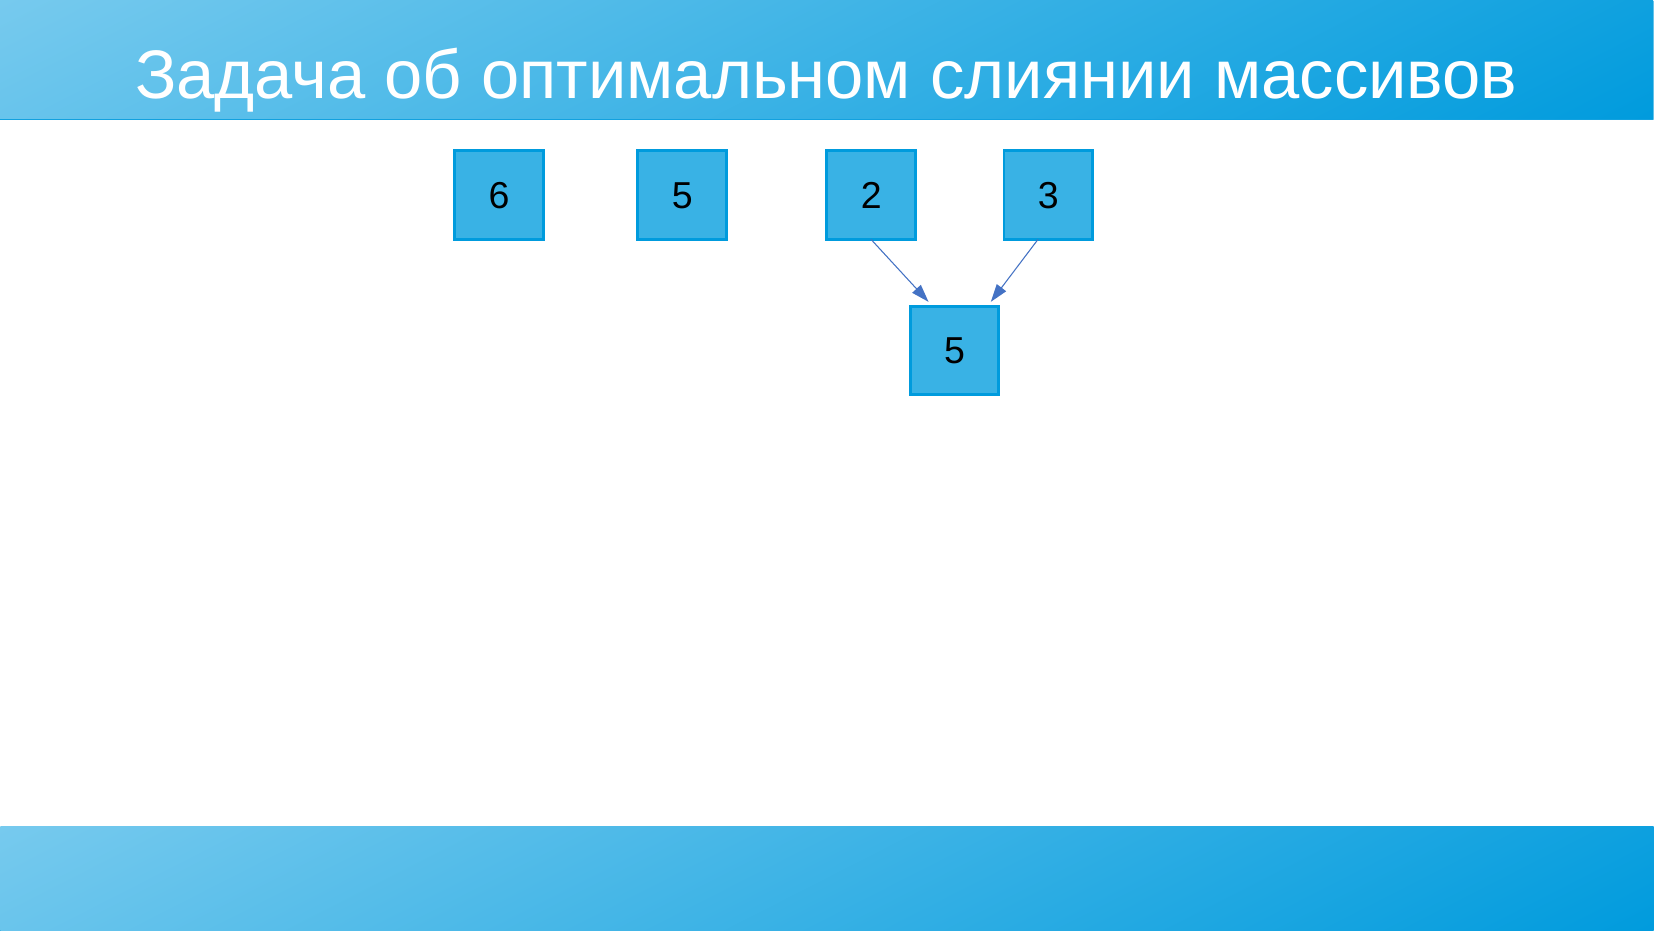

Задача об оптимальном слиянии массивов
6
5
2
3
5